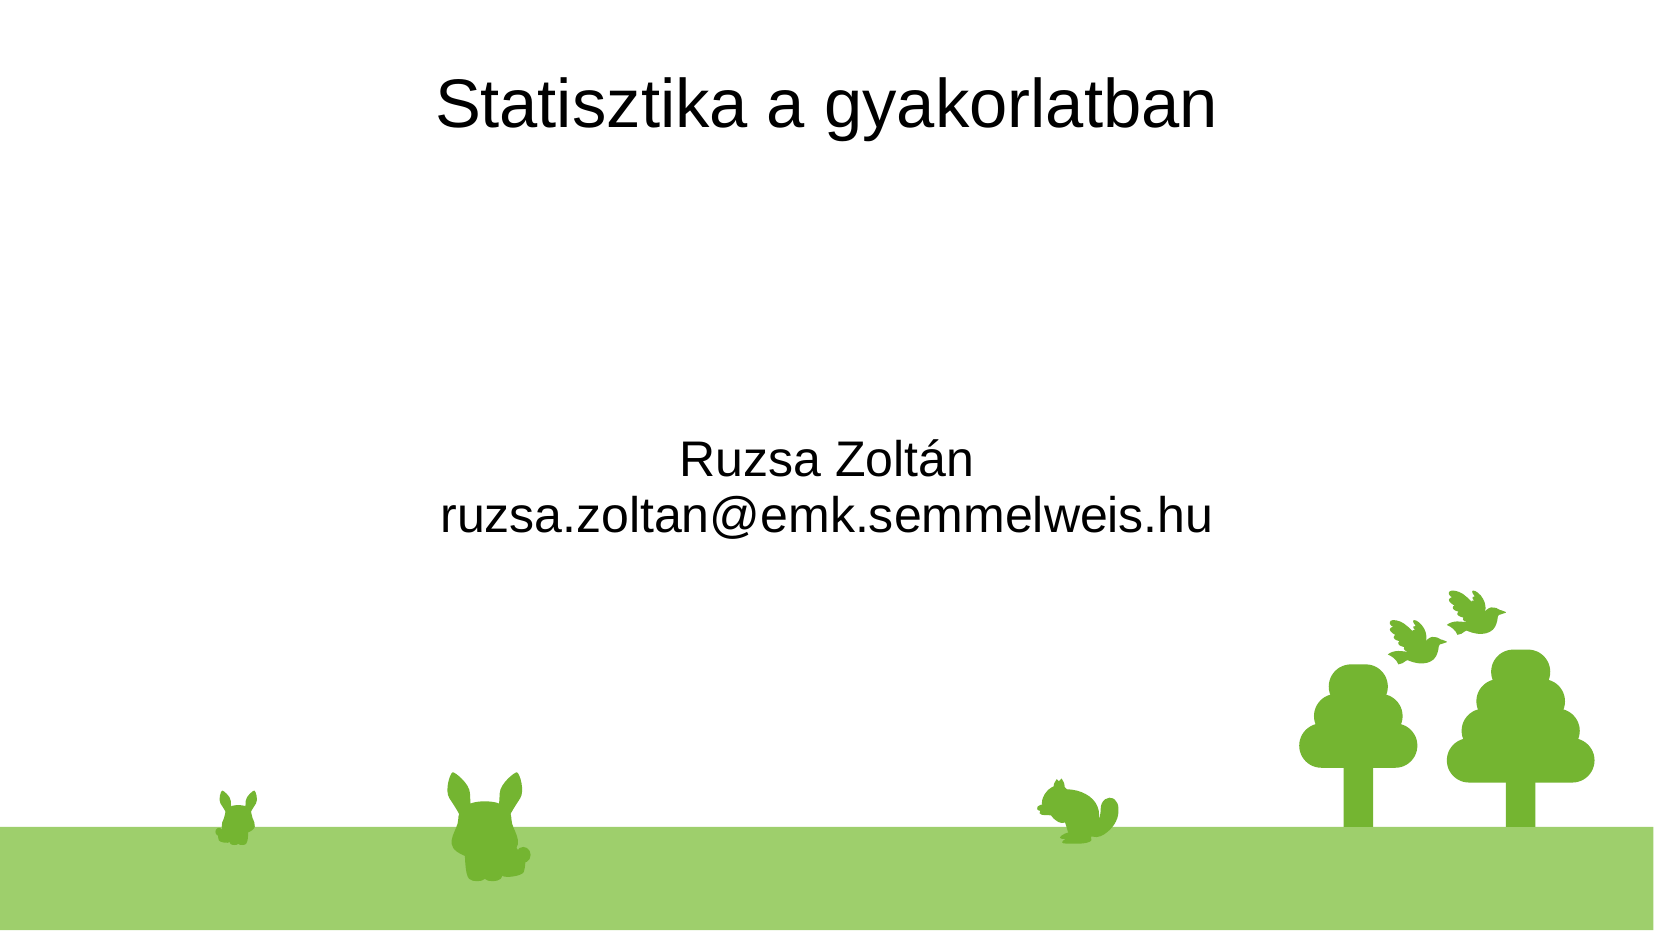

# Statisztika a gyakorlatban
Ruzsa Zoltán
ruzsa.zoltan@emk.semmelweis.hu